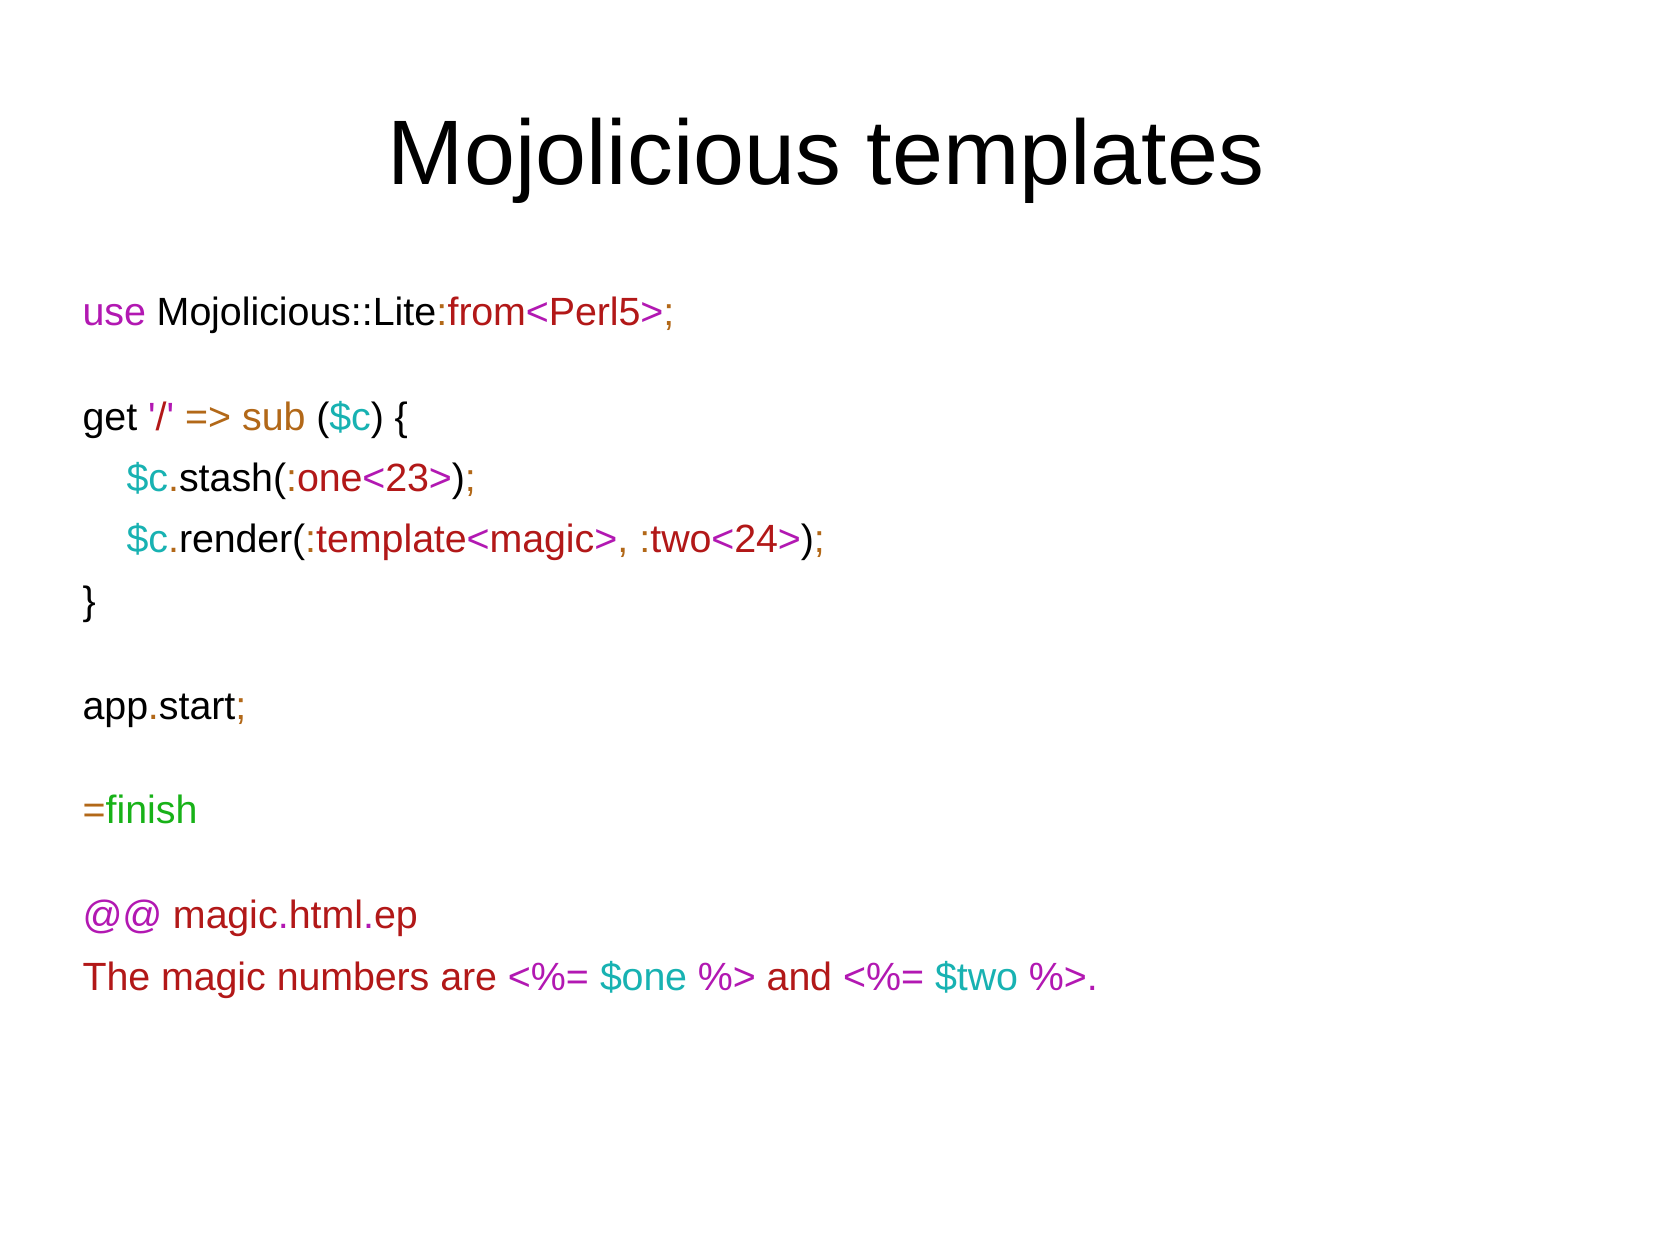

# Mojolicious templates
use Mojolicious::Lite:from<Perl5>;
get '/' => sub ($c) {
 $c.stash(:one<23>);
 $c.render(:template<magic>, :two<24>);
}
app.start;
=finish
@@ magic.html.ep
The magic numbers are <%= $one %> and <%= $two %>.